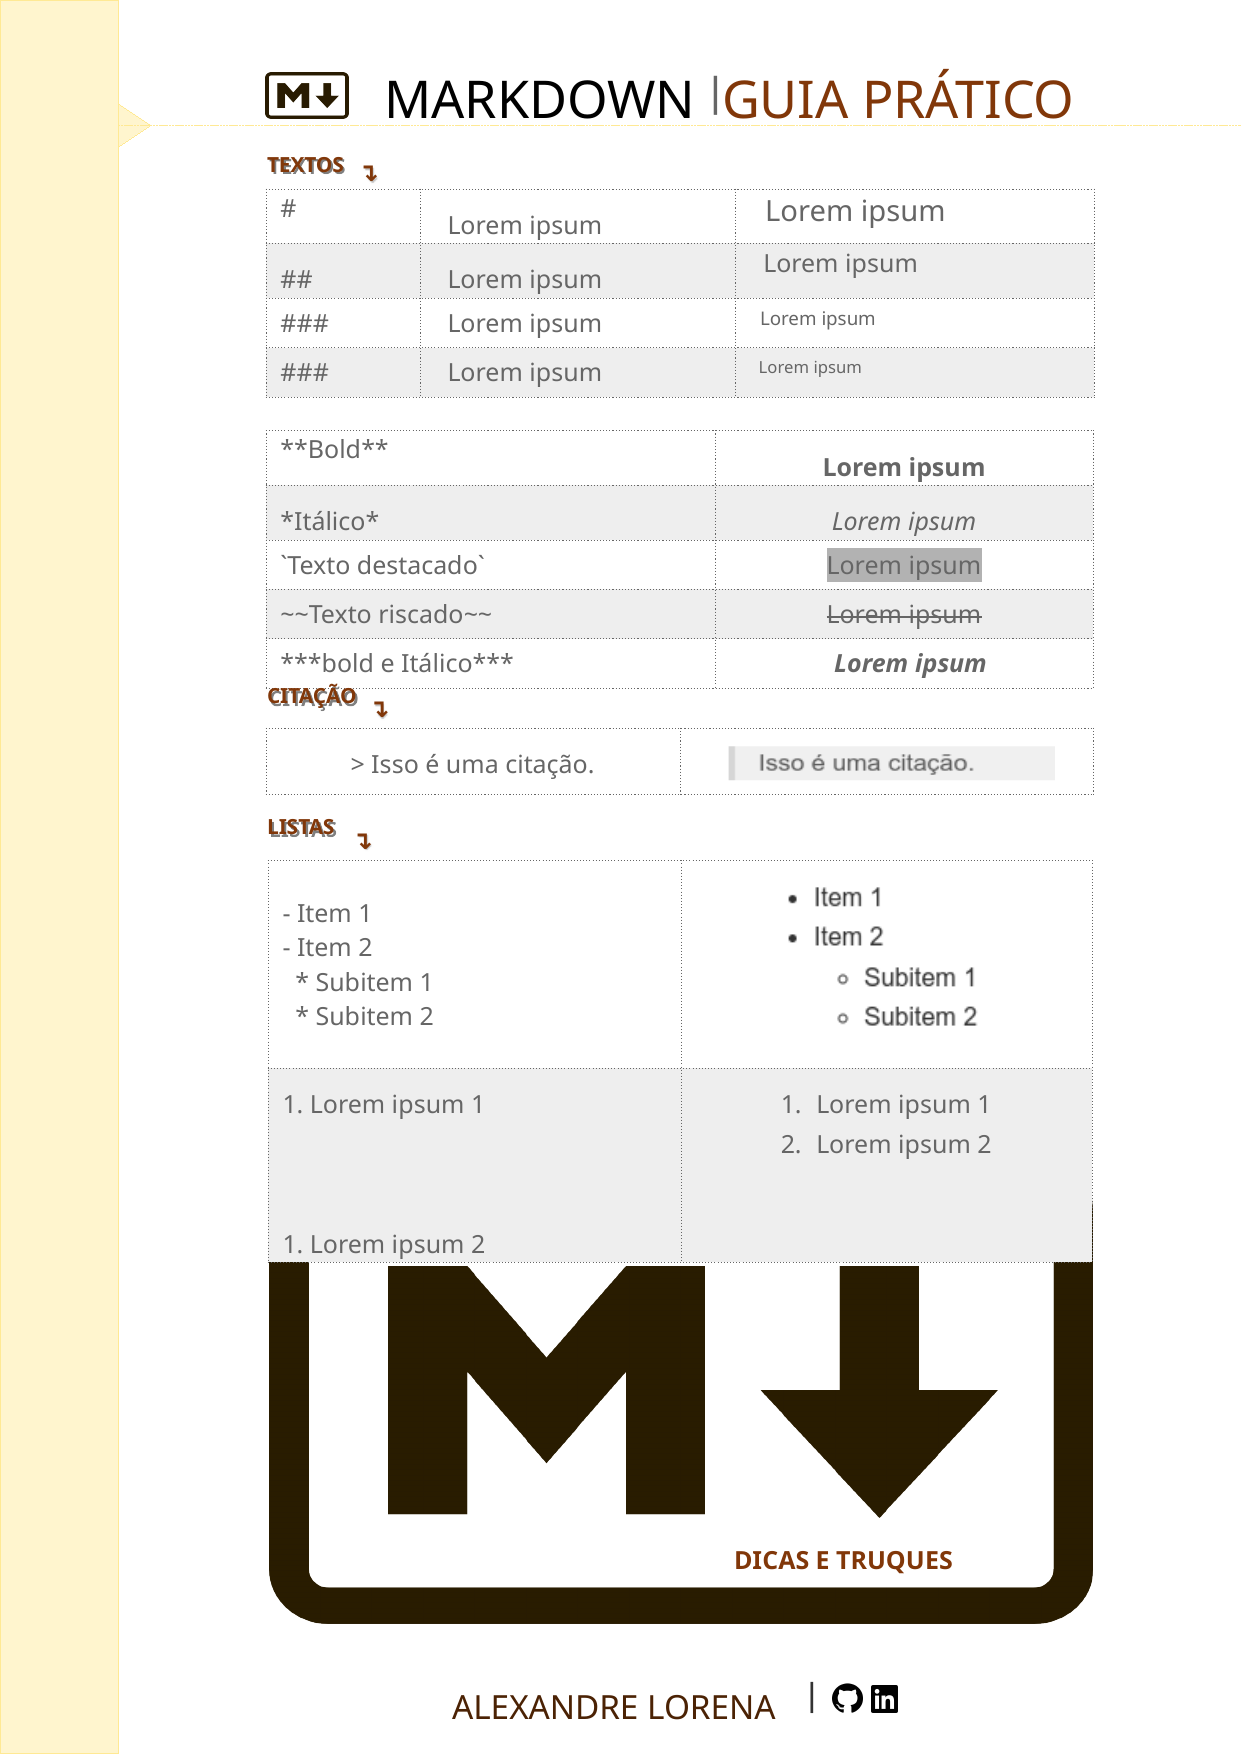

# MARKDOWN GUIA PRÁTICO
|
TEXTOS
↴
TEXTOS
| # | Lorem ipsum | Lorem ipsum |
| --- | --- | --- |
| ## | Lorem ipsum | Lorem ipsum |
| ### | Lorem ipsum | Lorem ipsum |
| ### | Lorem ipsum | Lorem ipsum |
| \*\*Bold\*\* | Lorem ipsum |
| --- | --- |
| \*Itálico\* | Lorem ipsum |
| `Texto destacado` | Lorem ipsum |
| ~~Texto riscado~~ | Lorem ipsum |
| \*\*\*bold e Itálico\*\*\* | Lorem ipsum |
CITAÇÃO
↴
| > Isso é uma citação. | |
| --- | --- |
LISTAS
LISTAS
↴
| - Item 1 - Item 2 \* Subitem 1 \* Subitem 2 | Lorem ipsum 1 |
| --- | --- |
| 1. Lorem ipsum 1 1. Lorem ipsum 2 | Lorem ipsum 1 Lorem ipsum 2 |
DICAS E TRUQUES
|
ALEXANDRE LORENA